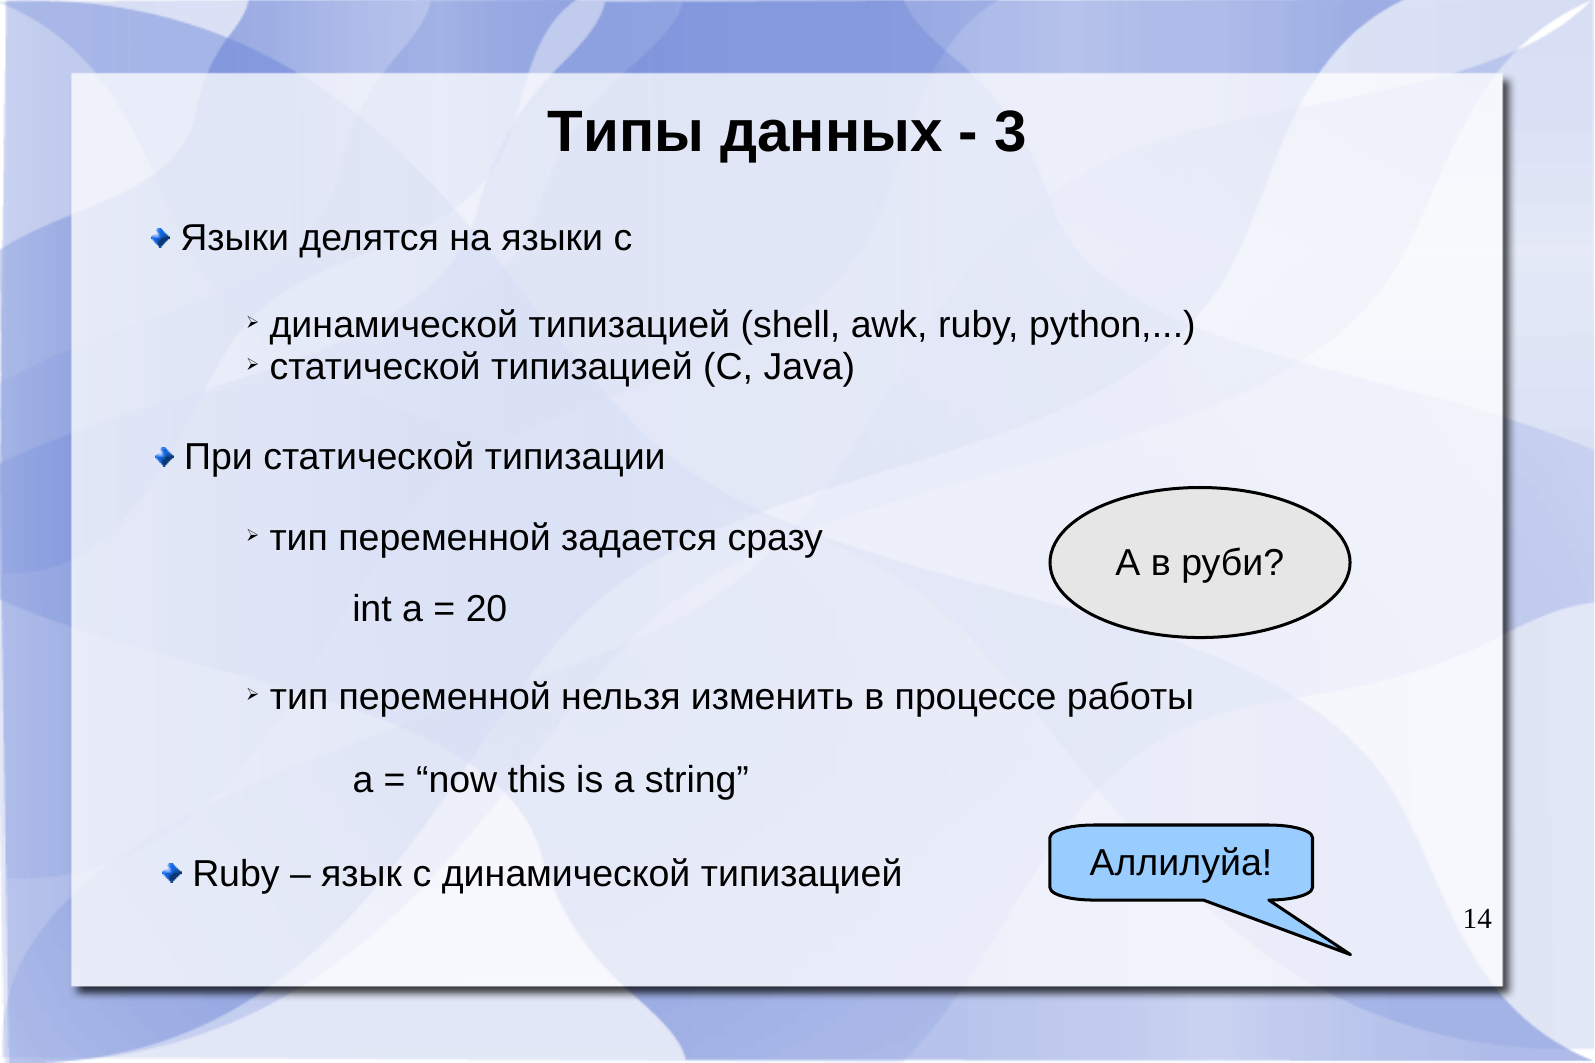

# Типы данных - 3
 Языки делятся на языки с
 динамической типизацией (shell, awk, ruby, python,...)
 cтатической типизацией (С, Java)
 При статической типизации
А в руби?
 тип переменной задается сразу
int a = 20
 тип переменной нельзя изменить в процессе работы
a = “now this is a string”
Аллилуйа!
 Ruby – язык с динамической типизацией
14